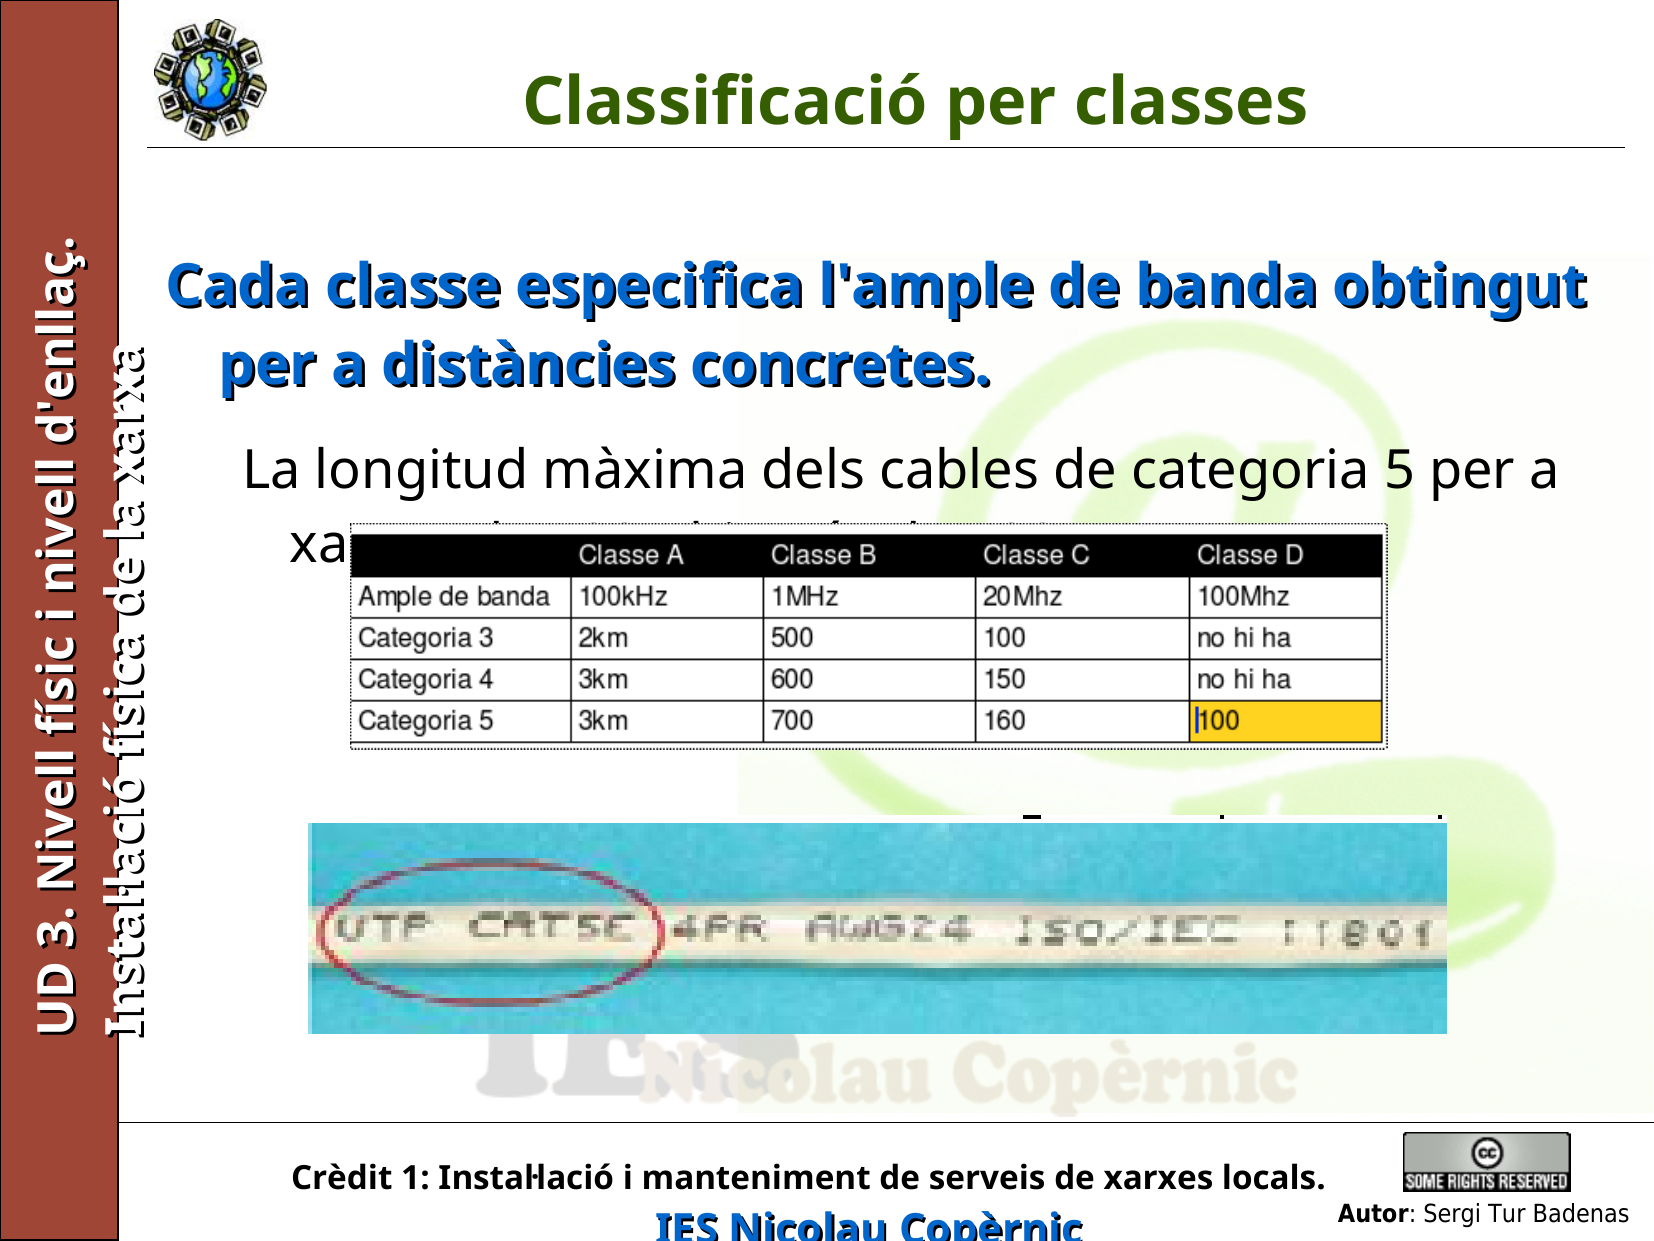

# Classificació per classes
Cada classe especifica l'ample de banda obtingut per a distàncies concretes.
La longitud màxima dels cables de categoria 5 per a xarxes de 100Mbit/s és de 100m